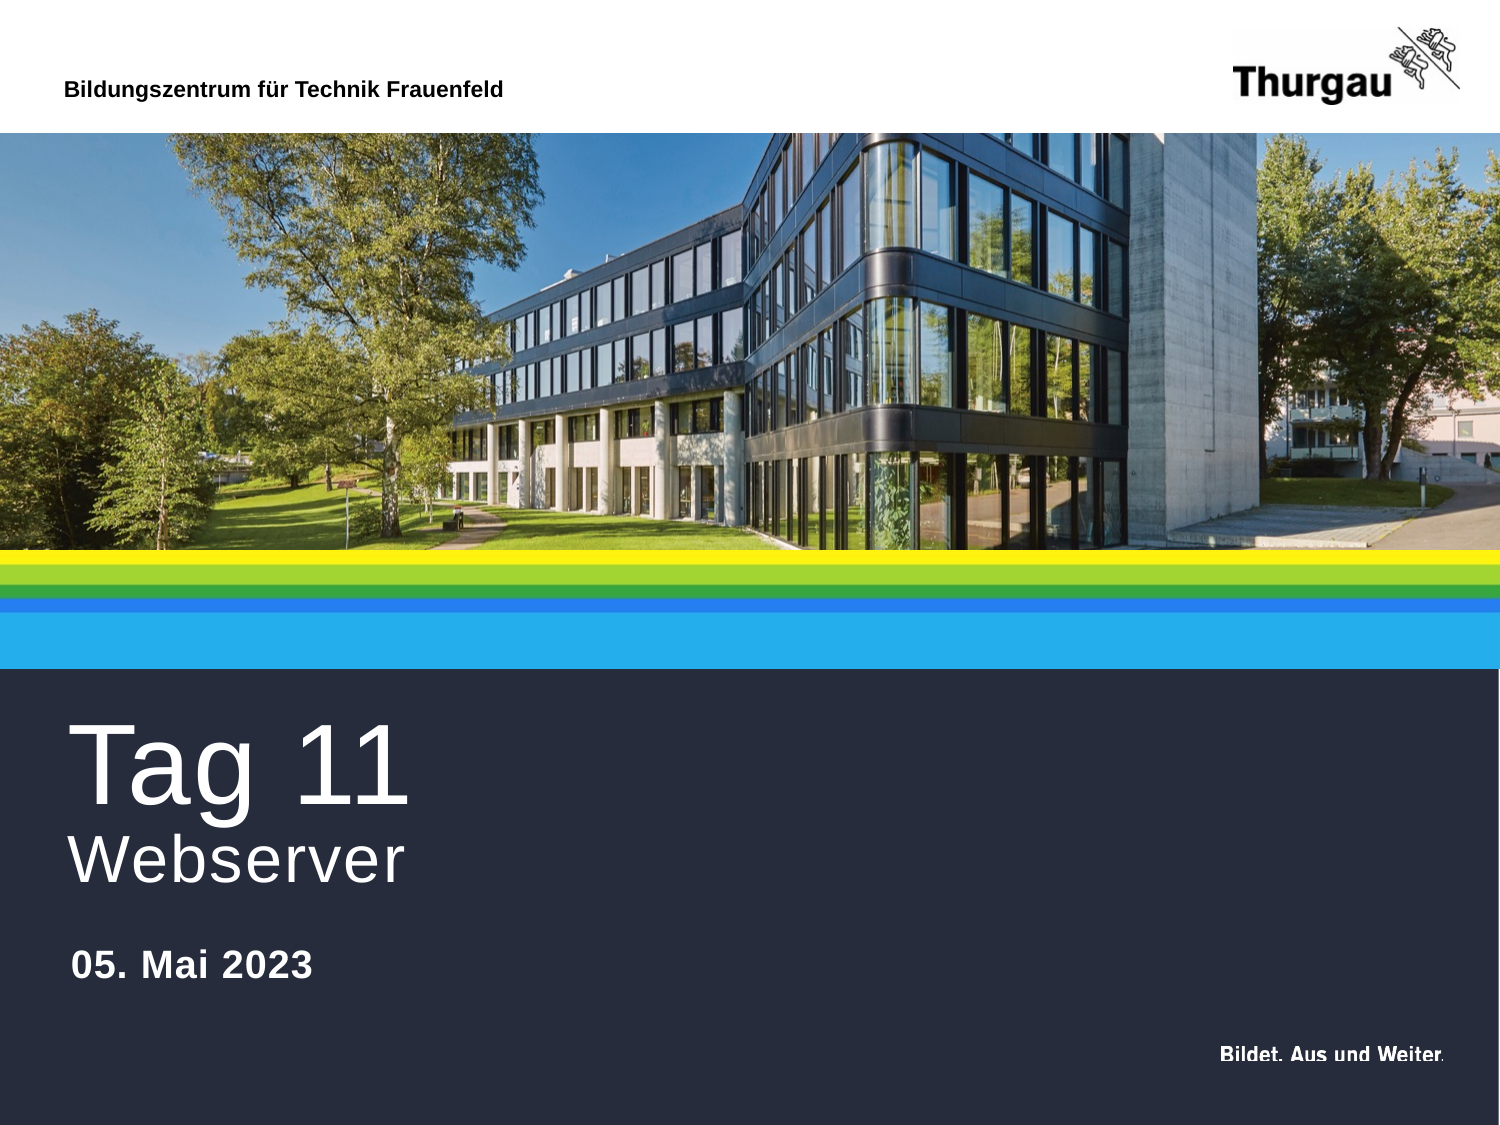

Bildungszentrum für Technik Frauenfeld
Tag 11
Webserver
05. Mai 2023